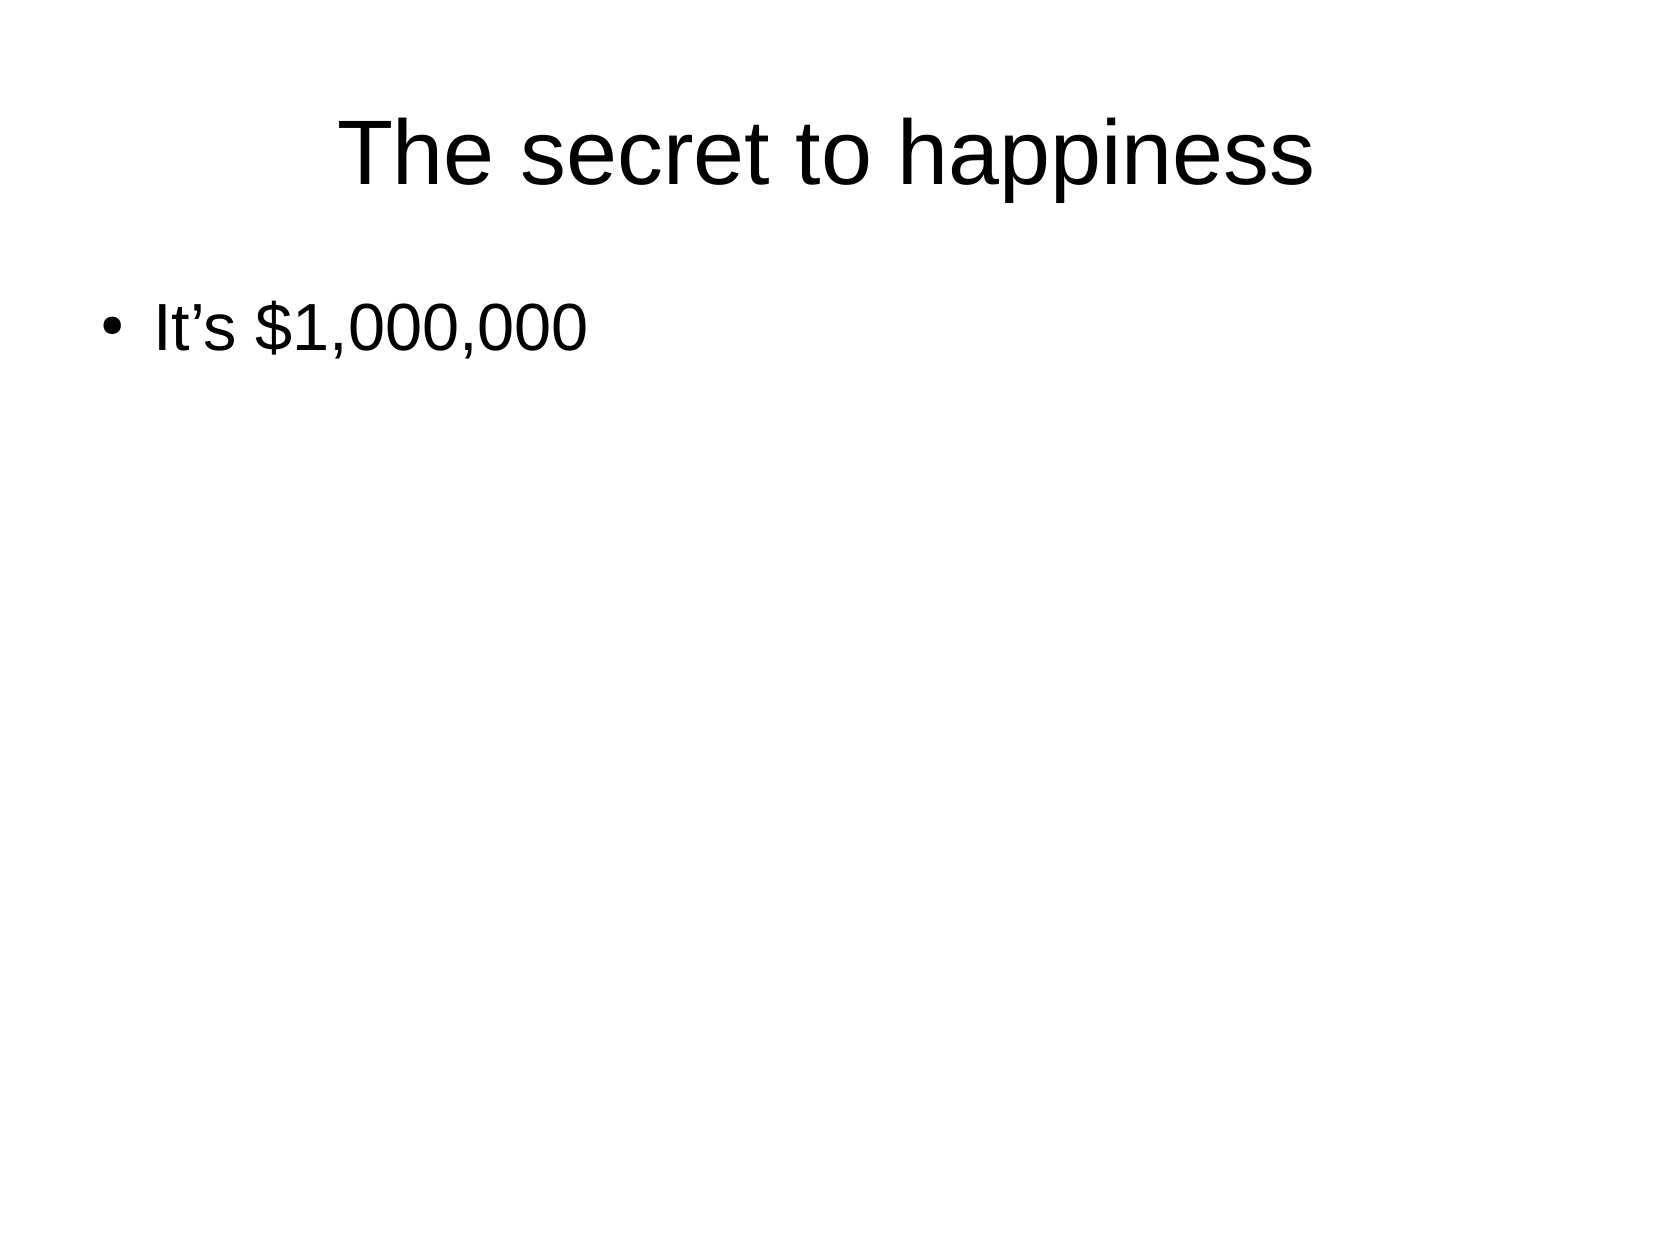

# The secret to happiness
It’s $1,000,000